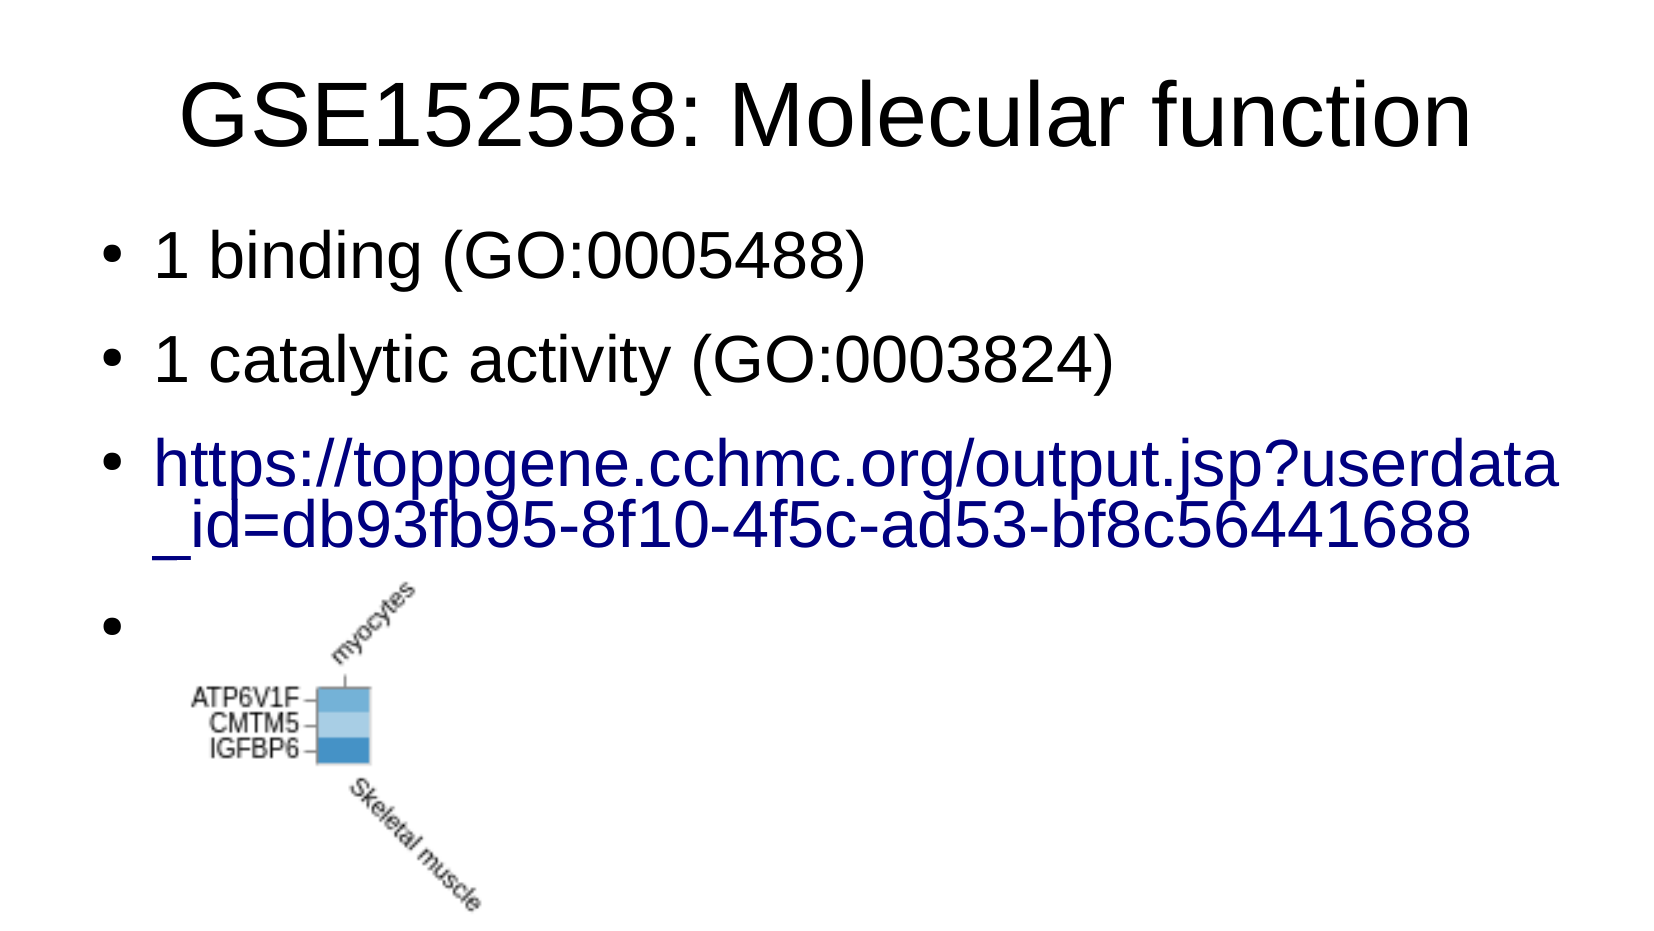

# GSE152558: Molecular function
1 binding (GO:0005488)
1 catalytic activity (GO:0003824)
https://toppgene.cchmc.org/output.jsp?userdata_id=db93fb95-8f10-4f5c-ad53-bf8c56441688